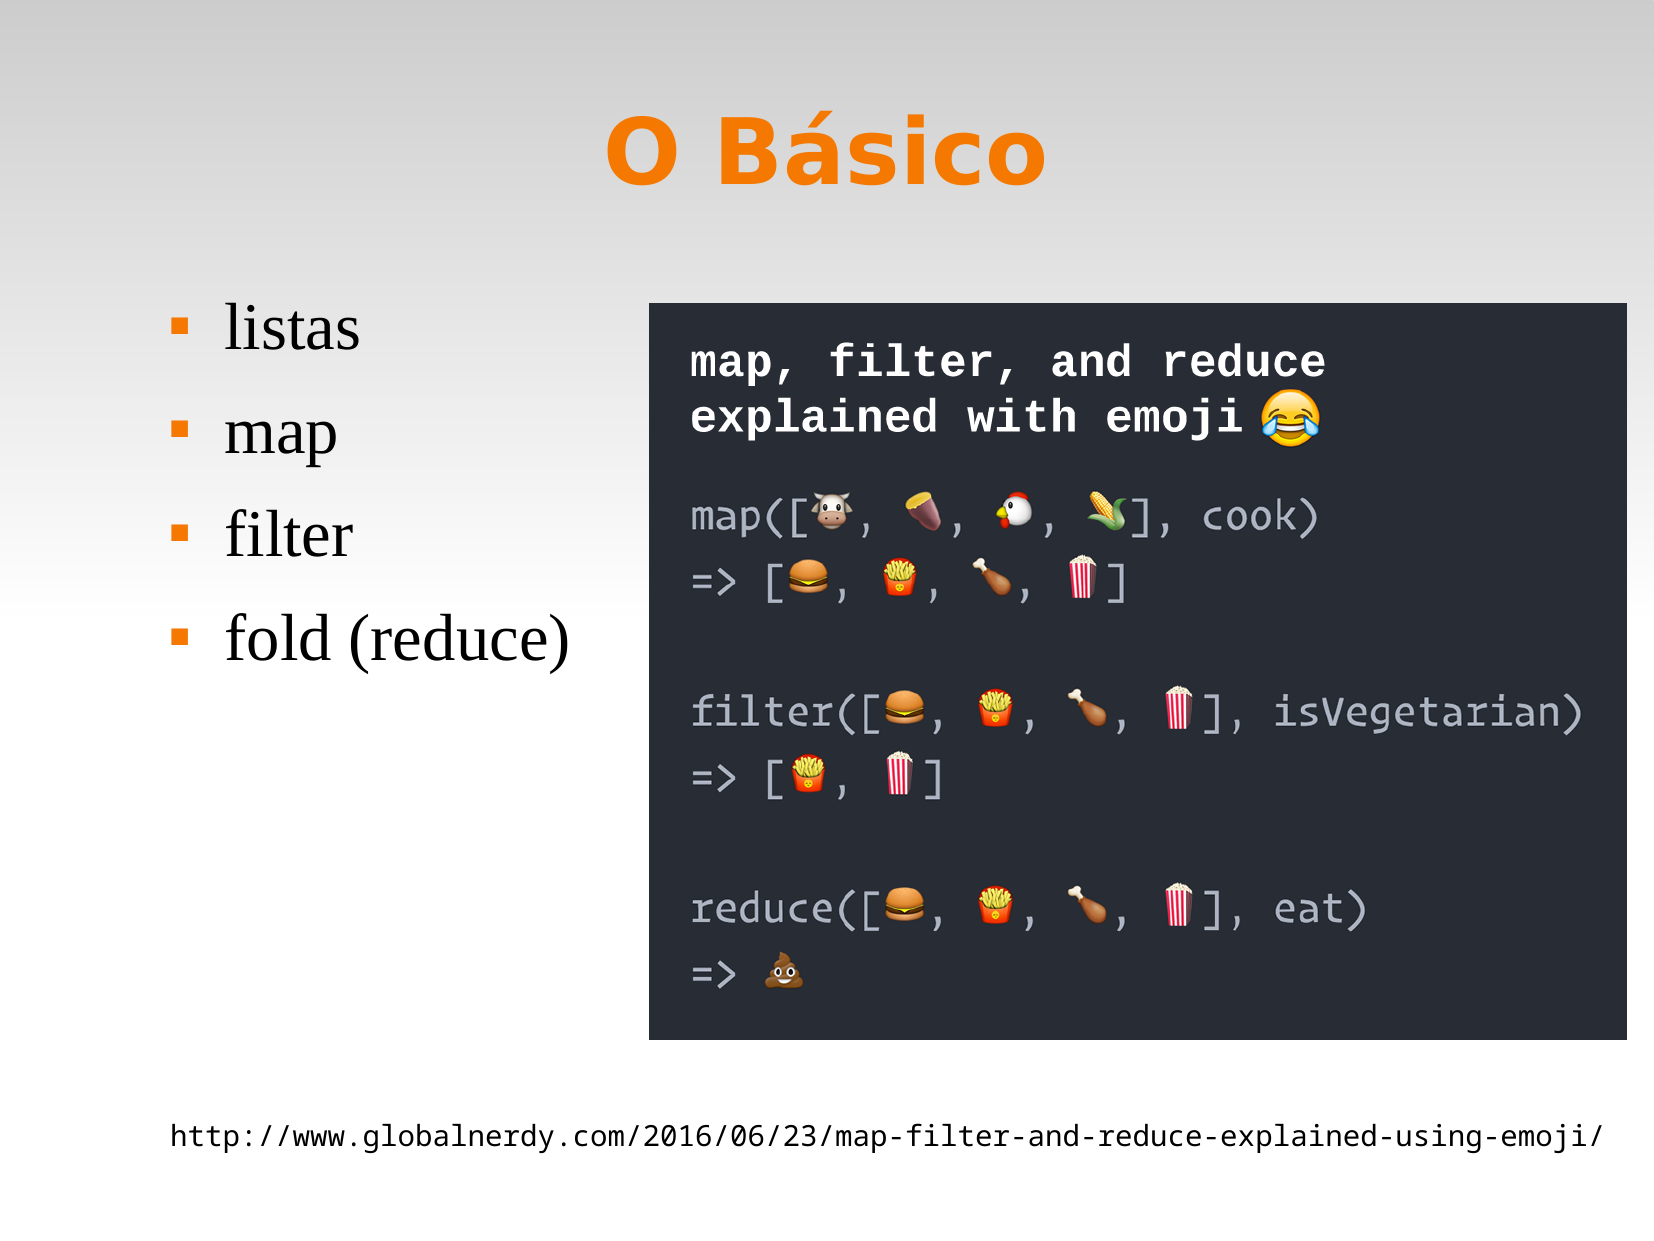

# O Básico
listas
map
filter
fold (reduce)
http://www.globalnerdy.com/2016/06/23/map-filter-and-reduce-explained-using-emoji/